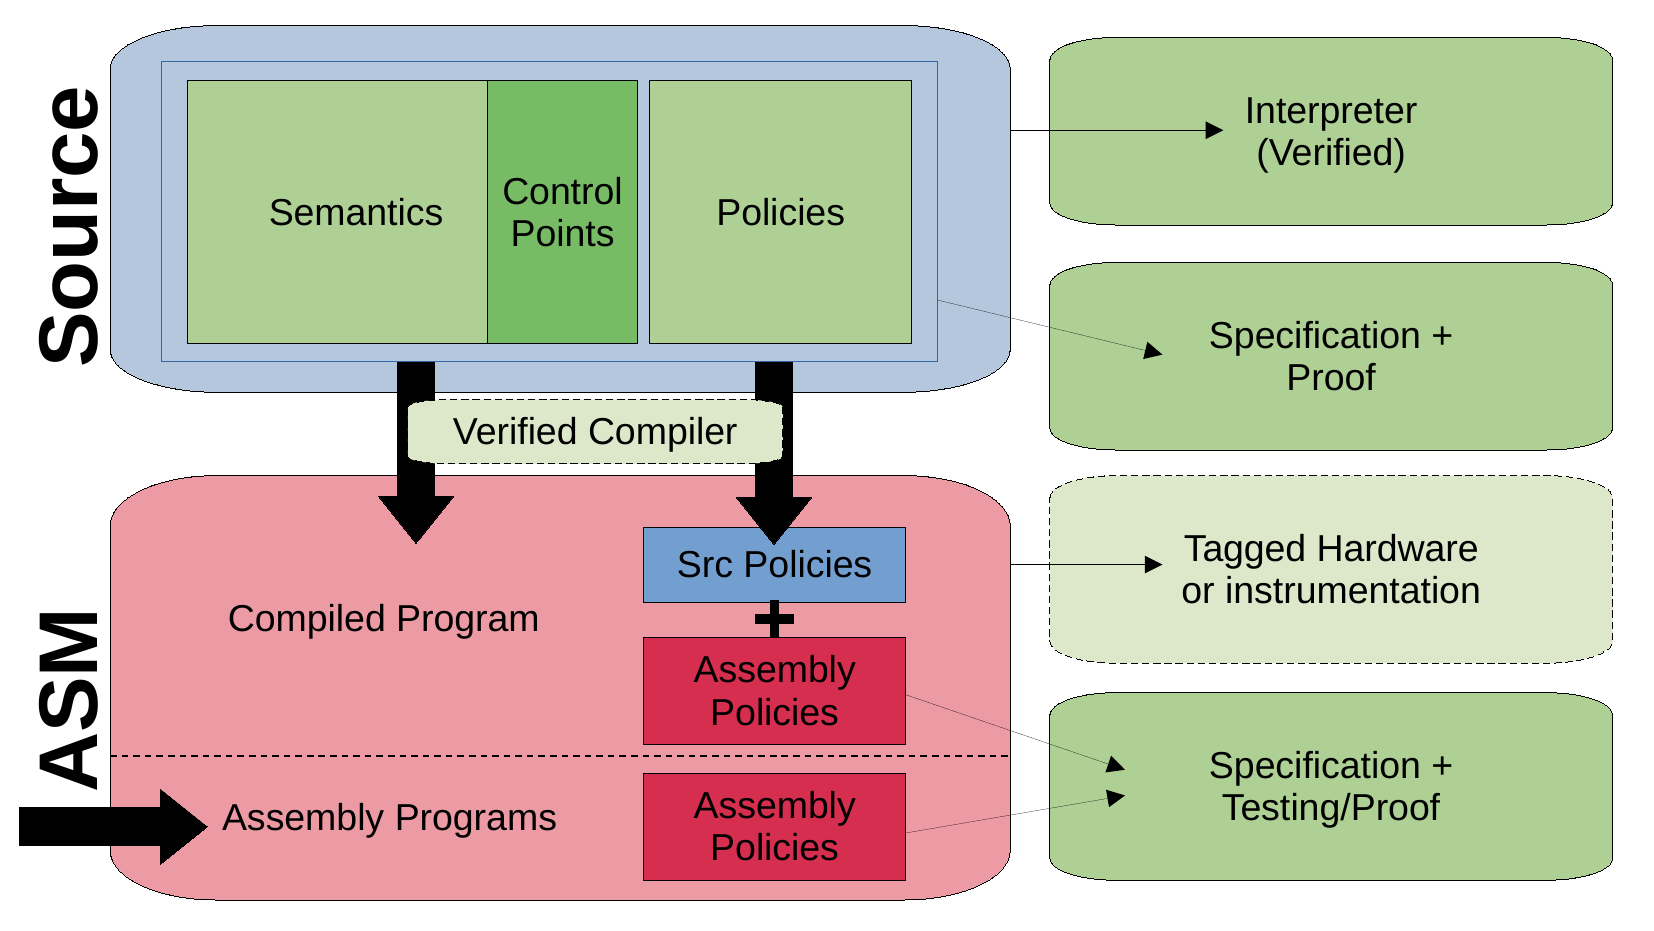

Interpreter
(Verified)
Semantics
Control Points
Policies
Source
Specification +
Proof
Verified Compiler
Tagged Hardware
or instrumentation
Src Policies
Compiled Program
Assembly Policies
ASM
Specification +
Testing/Proof
Assembly Policies
Assembly Programs